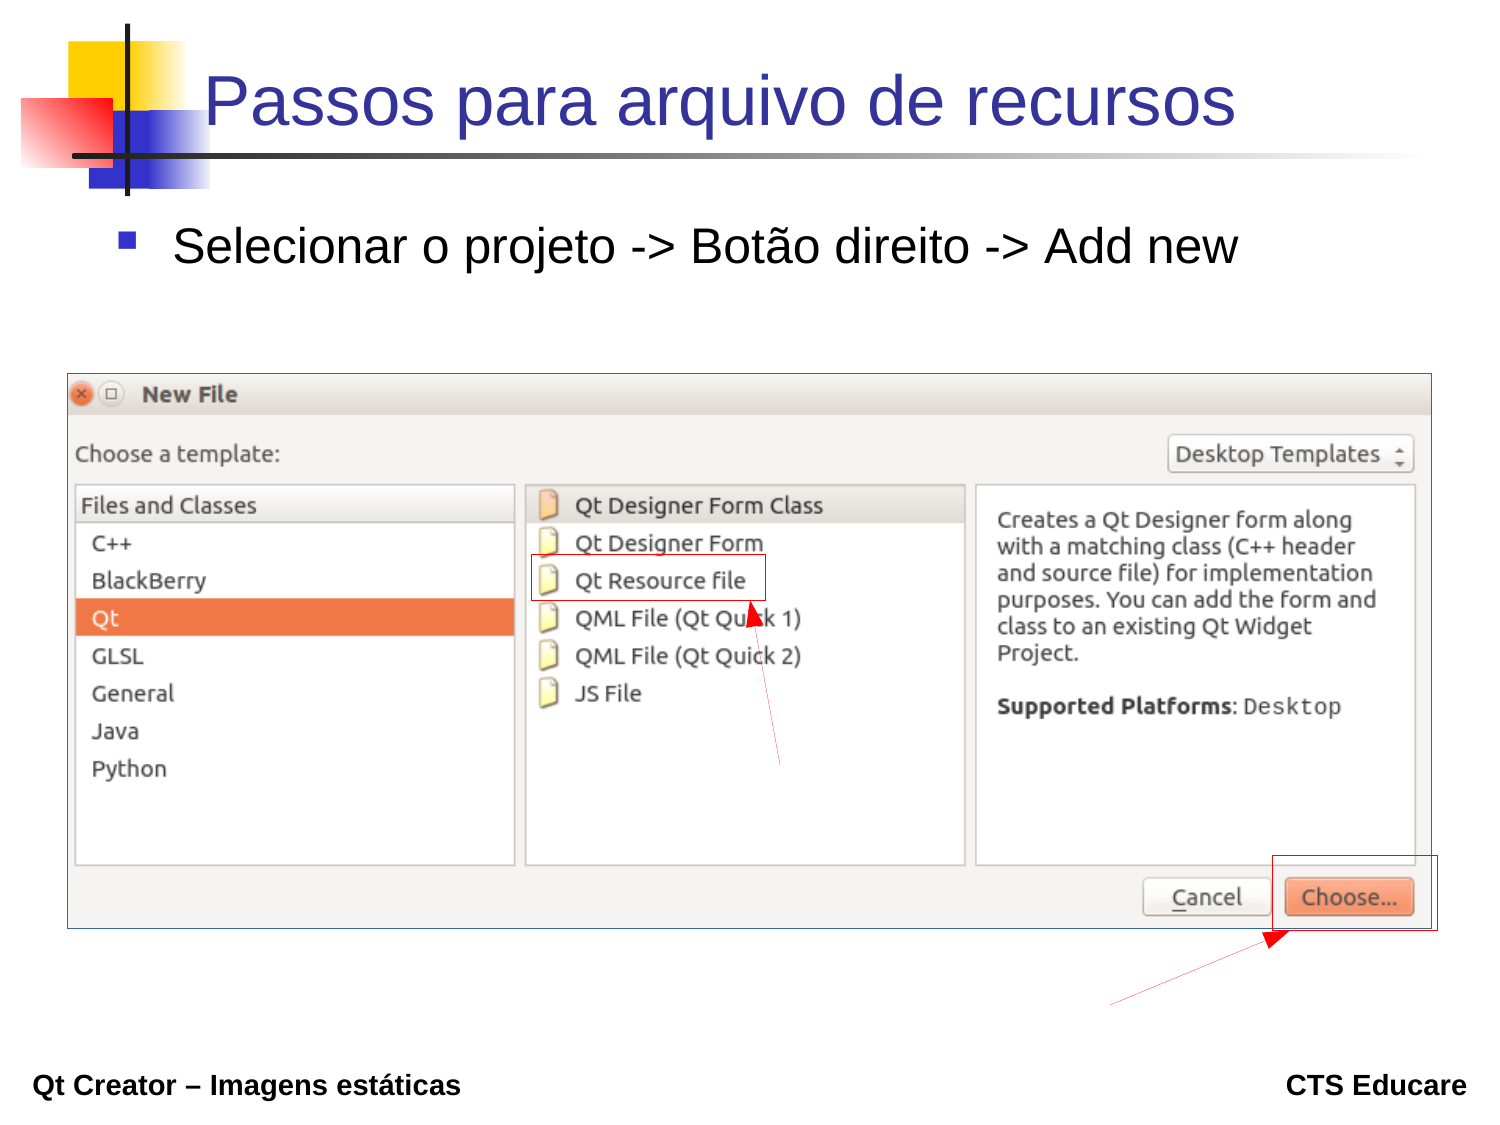

# Passos para arquivo de recursos
Selecionar o projeto -> Botão direito -> Add new